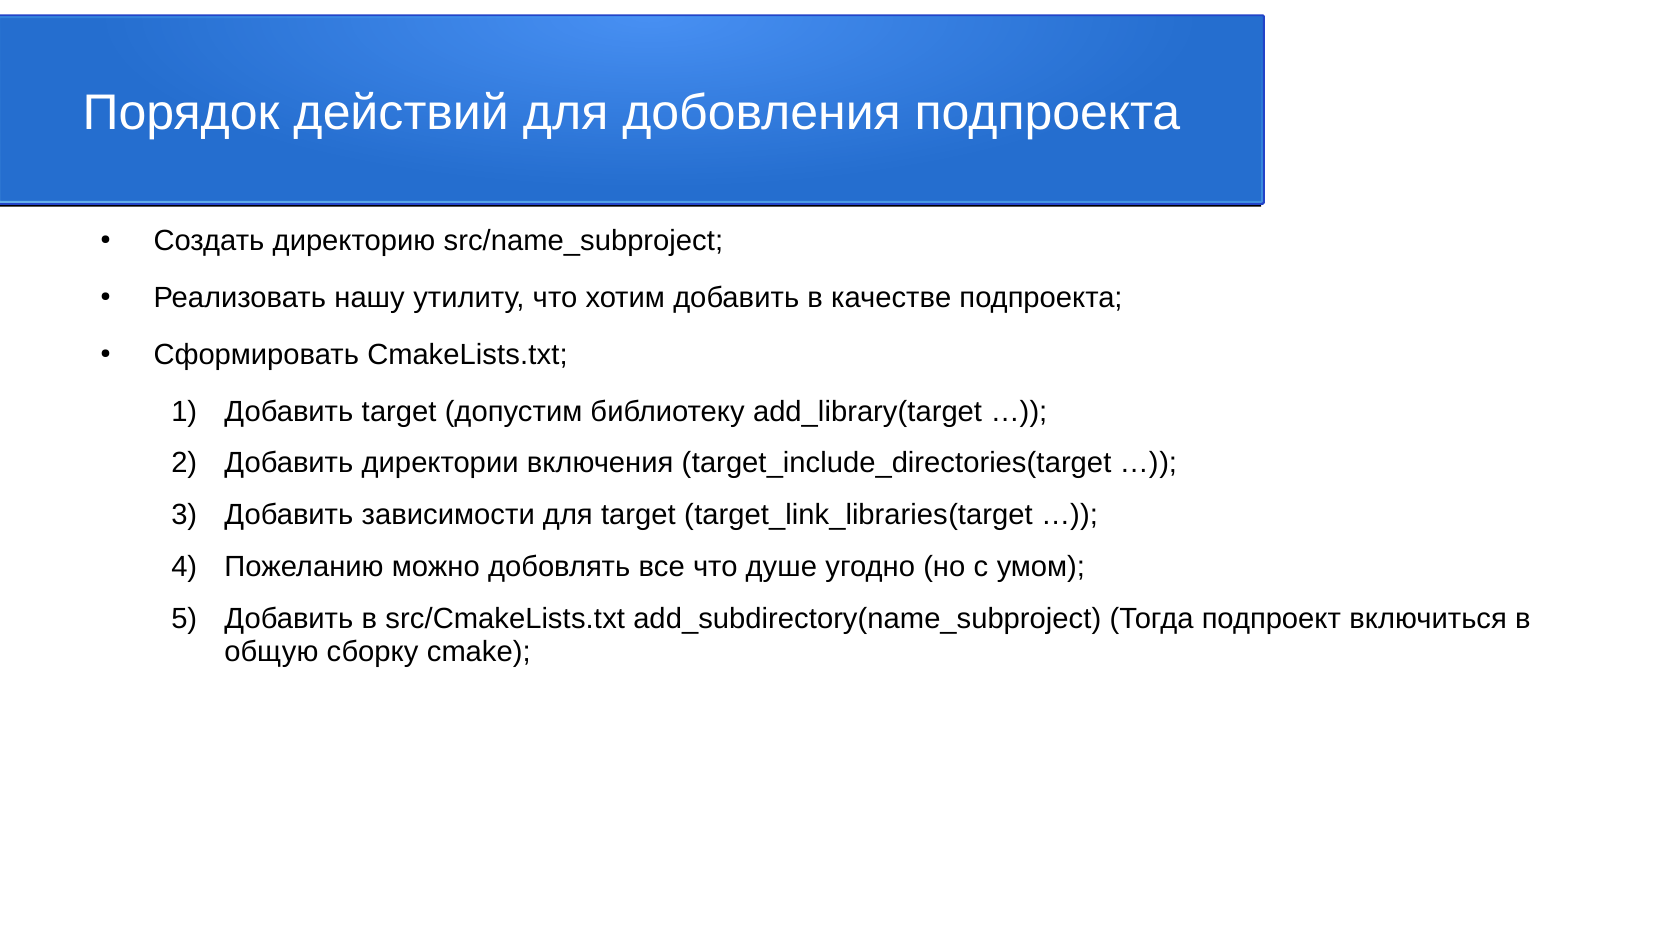

# Порядок действий для добовления подпроекта
Создать директорию src/name_subproject;
Реализовать нашу утилиту, что хотим добавить в качестве подпроекта;
Сформировать CmakeLists.txt;
Добавить target (допустим библиотеку add_library(target …));
Добавить директории включения (target_include_directories(target …));
Добавить зависимости для target (target_link_libraries(target …));
Пожеланию можно добовлять все что душе угодно (но с умом);
Добавить в src/CmakeLists.txt add_subdirectory(name_subproject) (Тогда подпроект включиться в общую сборку cmake);